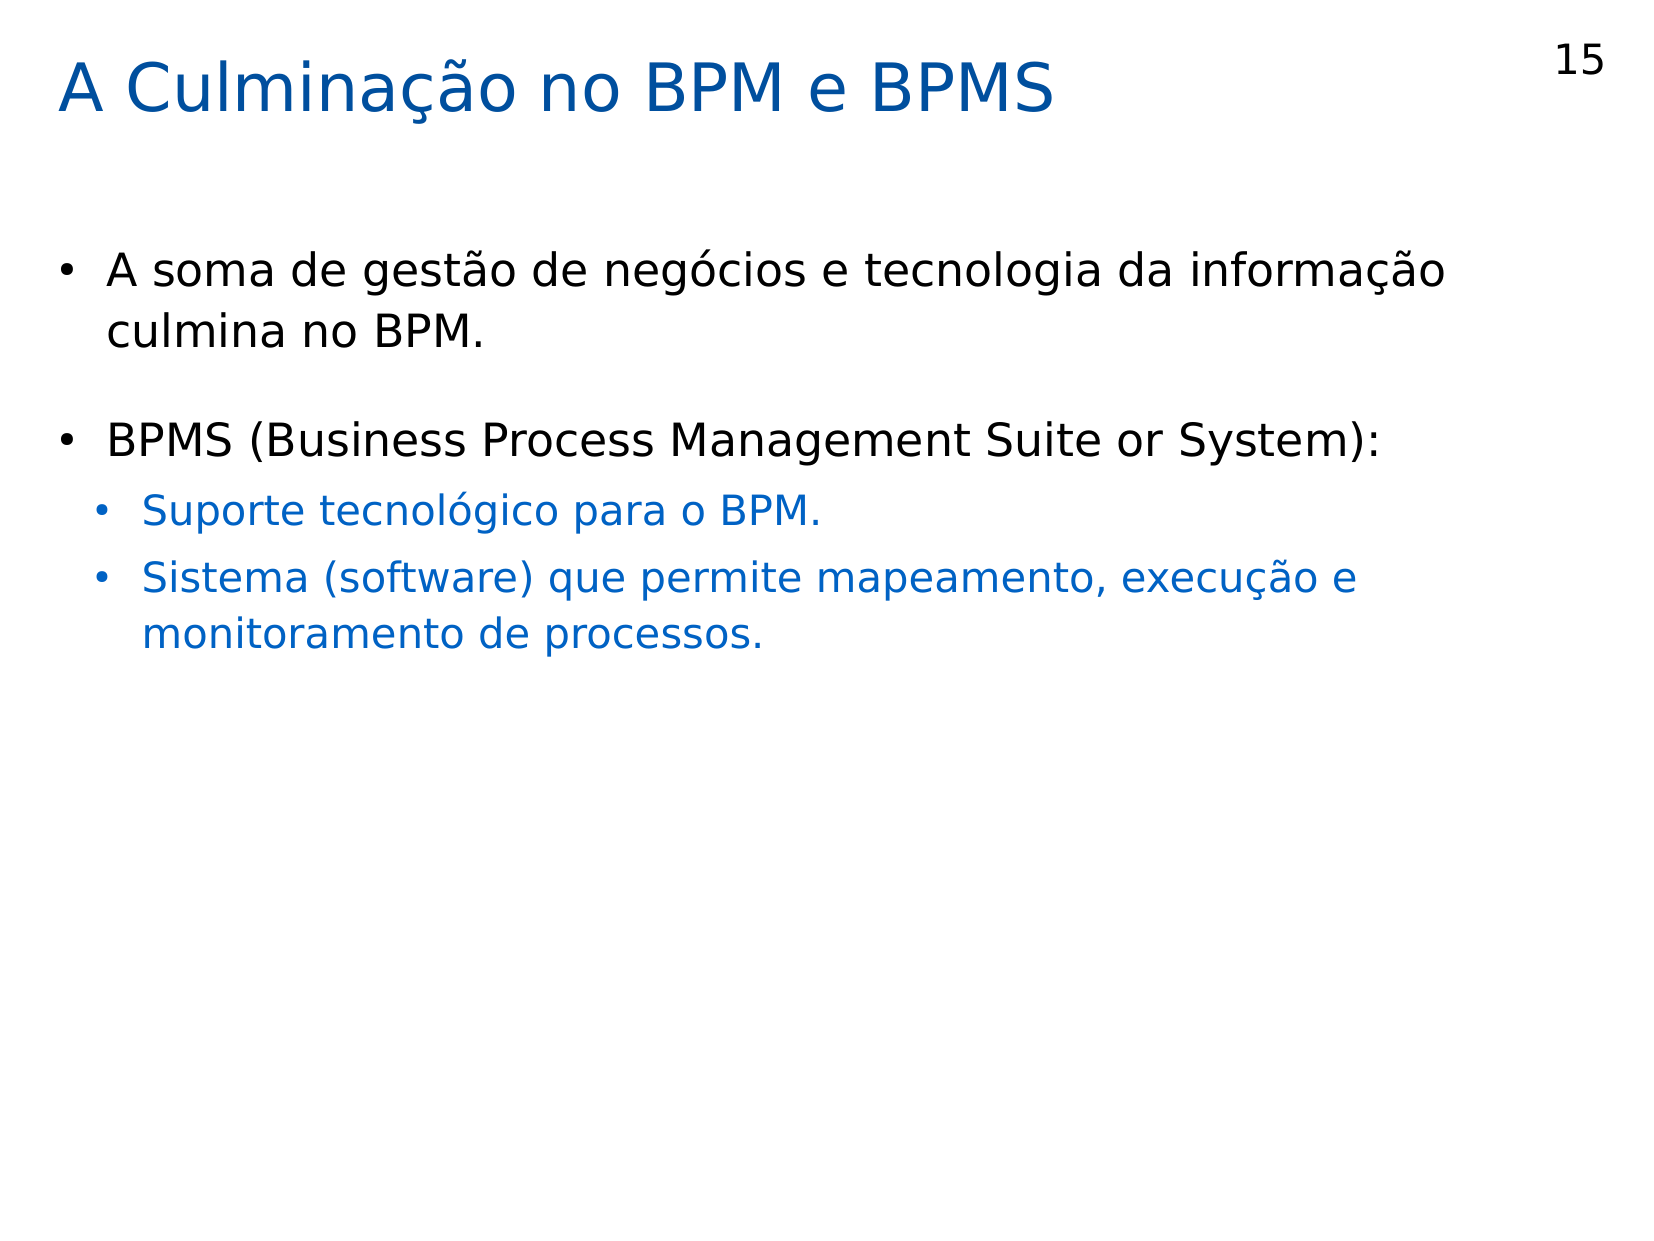

# A Culminação no BPM e BPMS
15
A soma de gestão de negócios e tecnologia da informação culmina no BPM.
BPMS (Business Process Management Suite or System):
Suporte tecnológico para o BPM.
Sistema (software) que permite mapeamento, execução e monitoramento de processos.